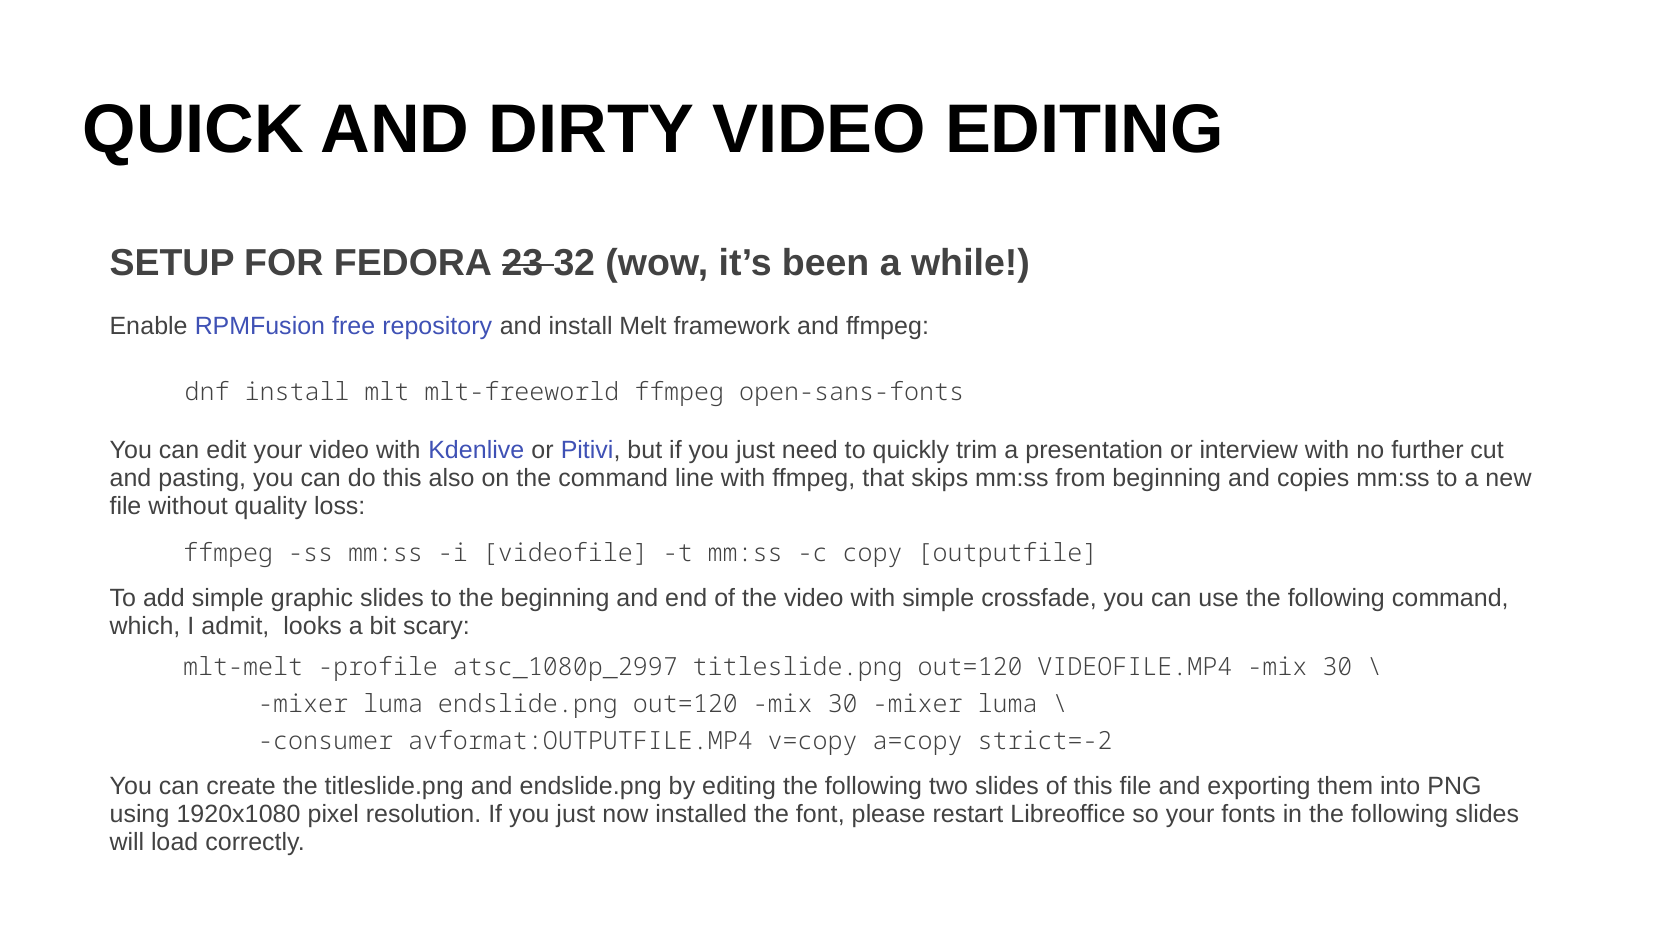

# Quick and Dirty video editing
SETUP FOR FEDORA 23 32 (wow, it’s been a while!)
Enable RPMFusion free repository and install Melt framework and ffmpeg:
	dnf install mlt mlt-freeworld ffmpeg open-sans-fonts
You can edit your video with Kdenlive or Pitivi, but if you just need to quickly trim a presentation or interview with no further cut and pasting, you can do this also on the command line with ffmpeg, that skips mm:ss from beginning and copies mm:ss to a new file without quality loss:
ffmpeg -ss mm:ss -i [videofile] -t mm:ss -c copy [outputfile]
To add simple graphic slides to the beginning and end of the video with simple crossfade, you can use the following command, which, I admit, looks a bit scary:
mlt-melt -profile atsc_1080p_2997 titleslide.png out=120 VIDEOFILE.MP4 -mix 30 \
	-mixer luma endslide.png out=120 -mix 30 -mixer luma \
	-consumer avformat:OUTPUTFILE.MP4 v=copy a=copy strict=-2
You can create the titleslide.png and endslide.png by editing the following two slides of this file and exporting them into PNG using 1920x1080 pixel resolution. If you just now installed the font, please restart Libreoffice so your fonts in the following slides will load correctly.